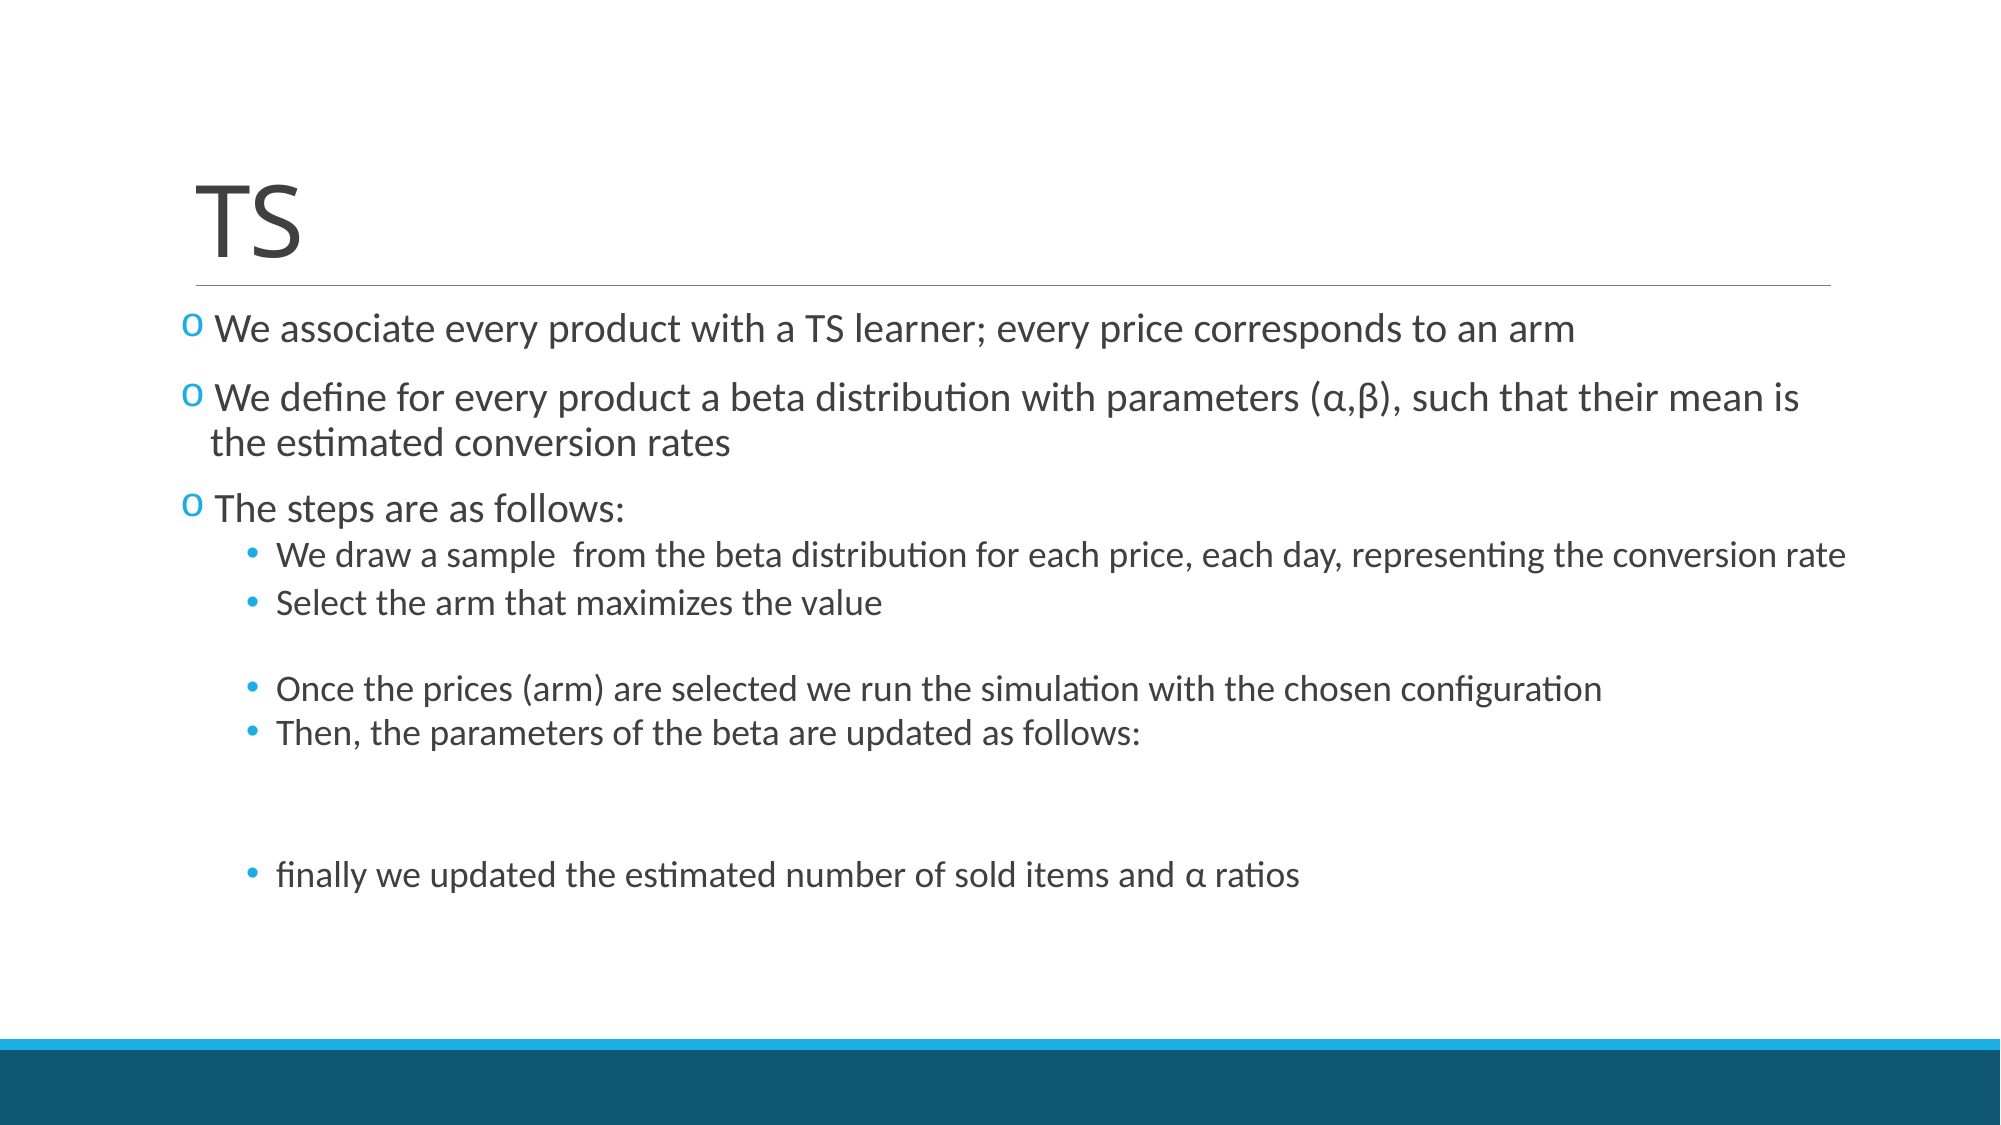

# TS
 We associate every product with a TS learner; every price corresponds to an arm
 We define for every product a beta distribution with parameters (α,β), such that their mean is the estimated conversion rates
 The steps are as follows:
We draw a sample from the beta distribution for each price, each day, representing the conversion rate
Select the arm that maximizes the value
Once the prices (arm) are selected we run the simulation with the chosen configuration
Then, the parameters of the beta are updated as follows:
finally we updated the estimated number of sold items and α ratios